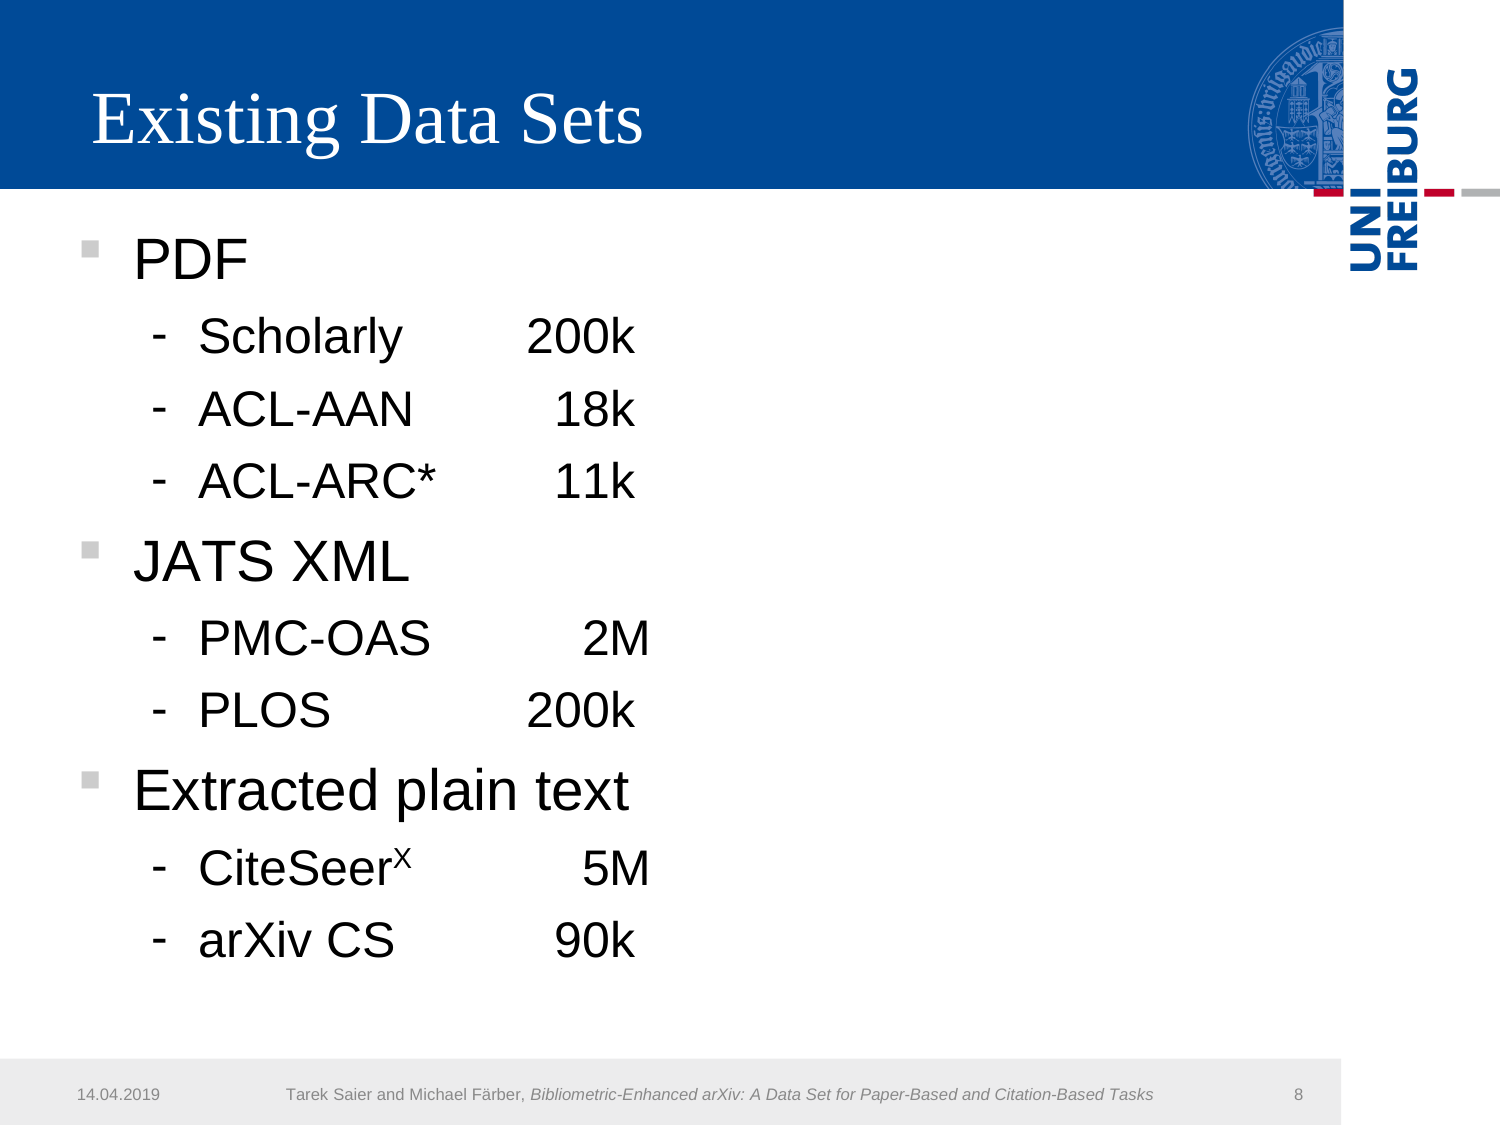

# Existing Data Sets
PDF
Scholarly	200k
ACL-AAN	018k
ACL-ARC*	011k
JATS XML
PMC-OAS	002M
PLOS		200k
Extracted plain text
CiteSeerX	005M
arXiv CS	090k
Präsentationstitel
8